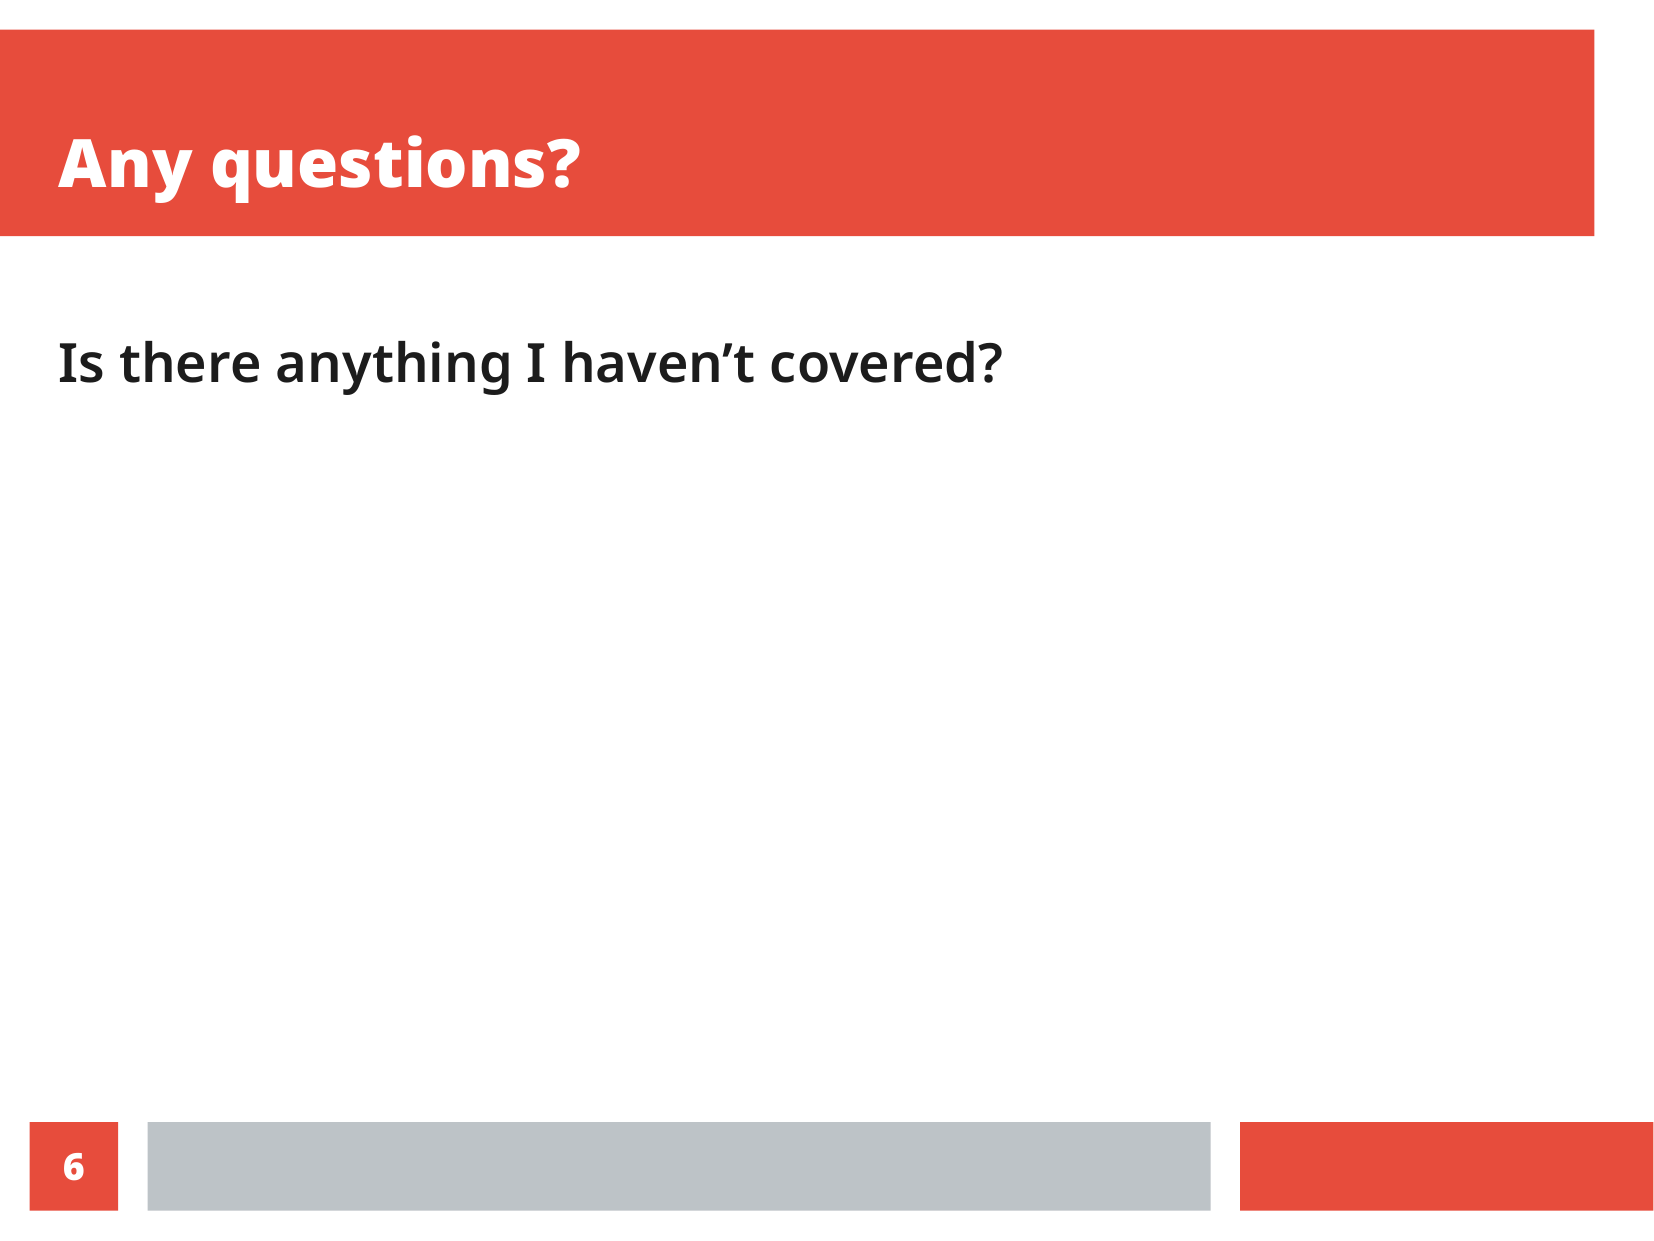

# Any questions?
Is there anything I haven’t covered?
6